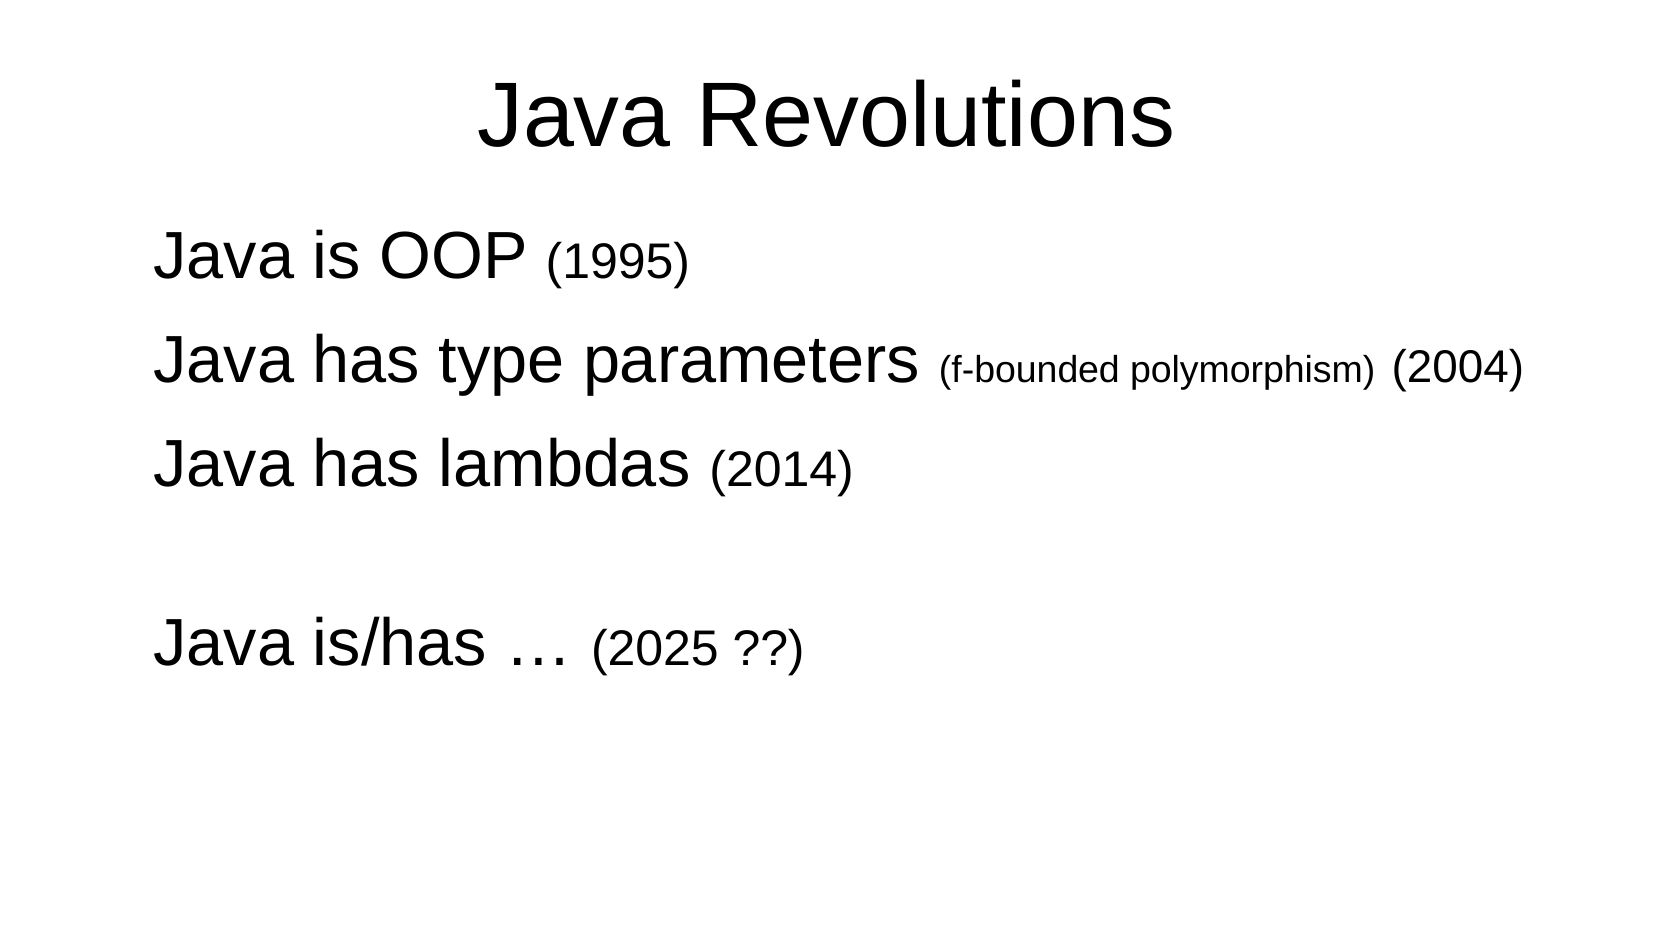

# Java Revolutions
Java is OOP (1995)
Java has type parameters (f-bounded polymorphism) (2004)
Java has lambdas (2014)
Java is/has … (2025 ??)